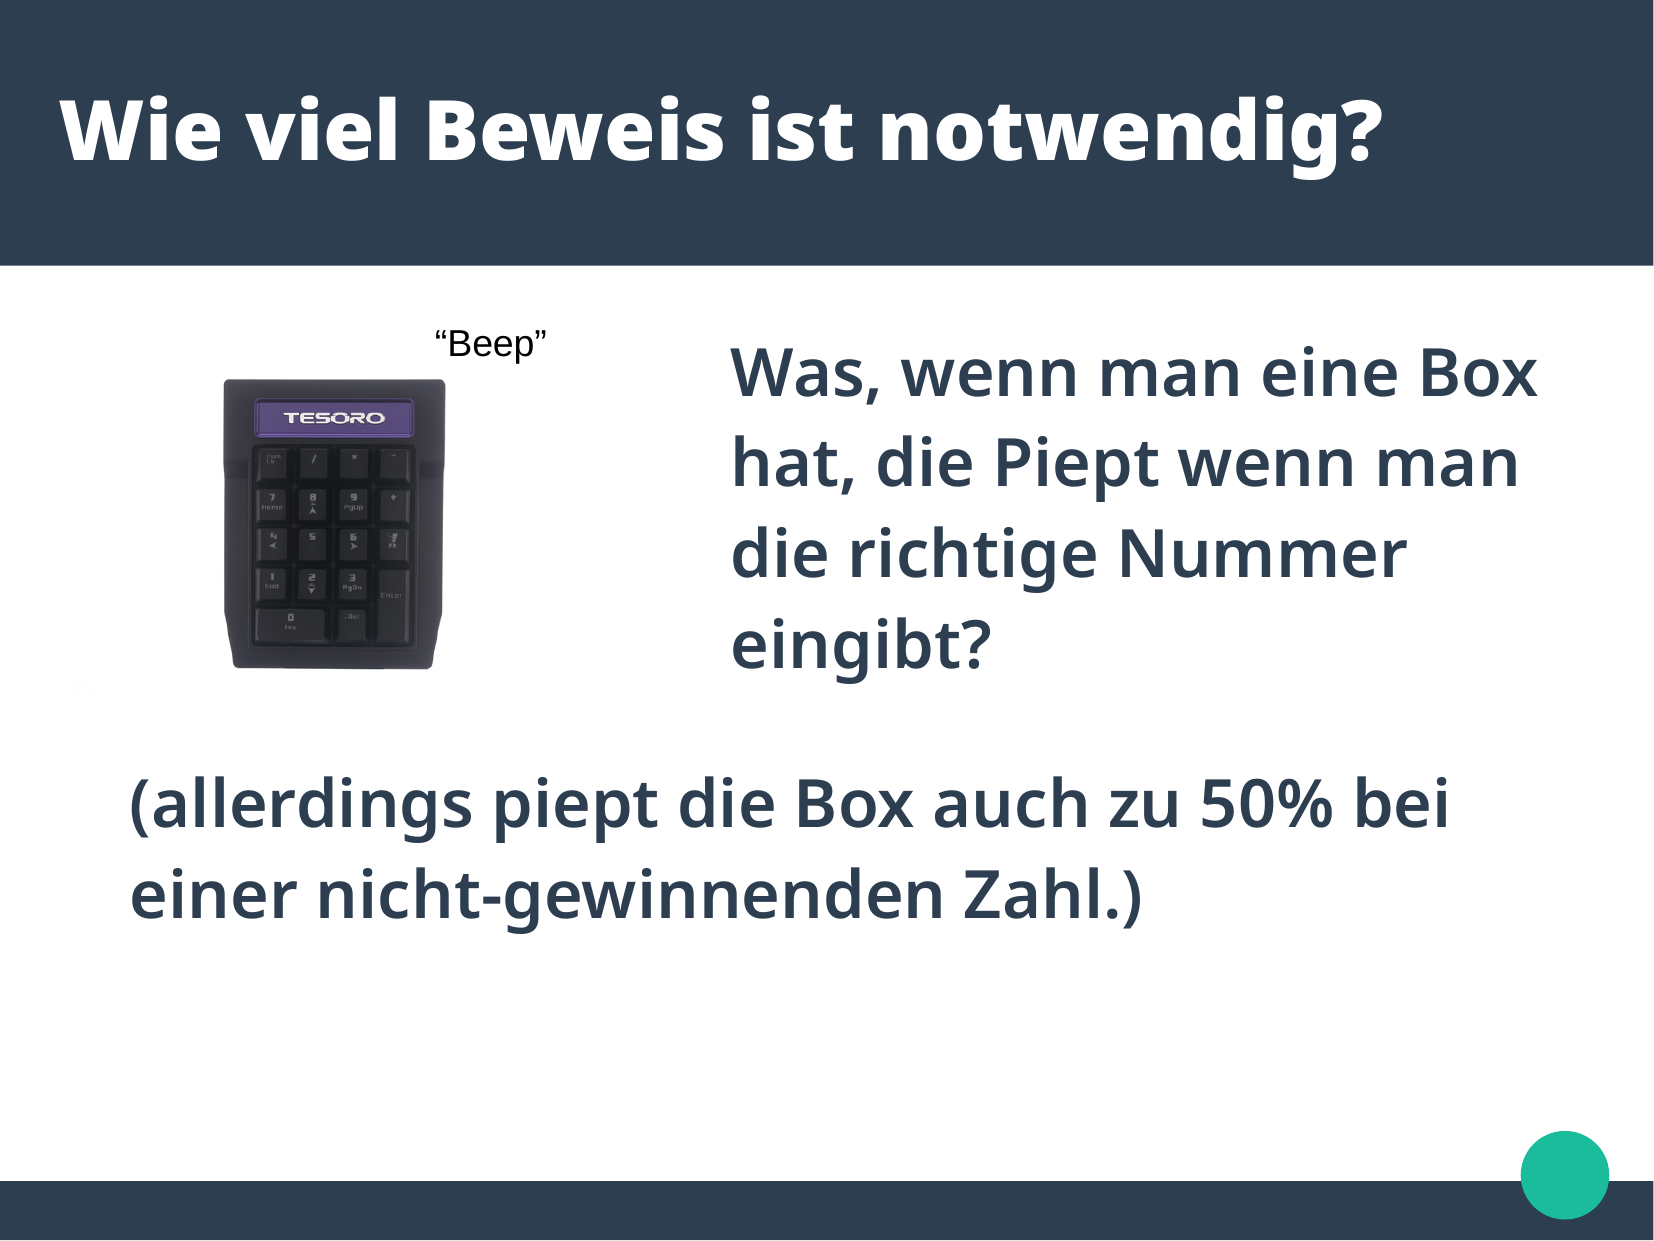

Wie viel Beweis ist notwendig?
“Beep”
# Was, wenn man eine Box hat, die Piept wenn man die richtige Nummer eingibt?
(allerdings piept die Box auch zu 50% bei einer nicht-gewinnenden Zahl.)